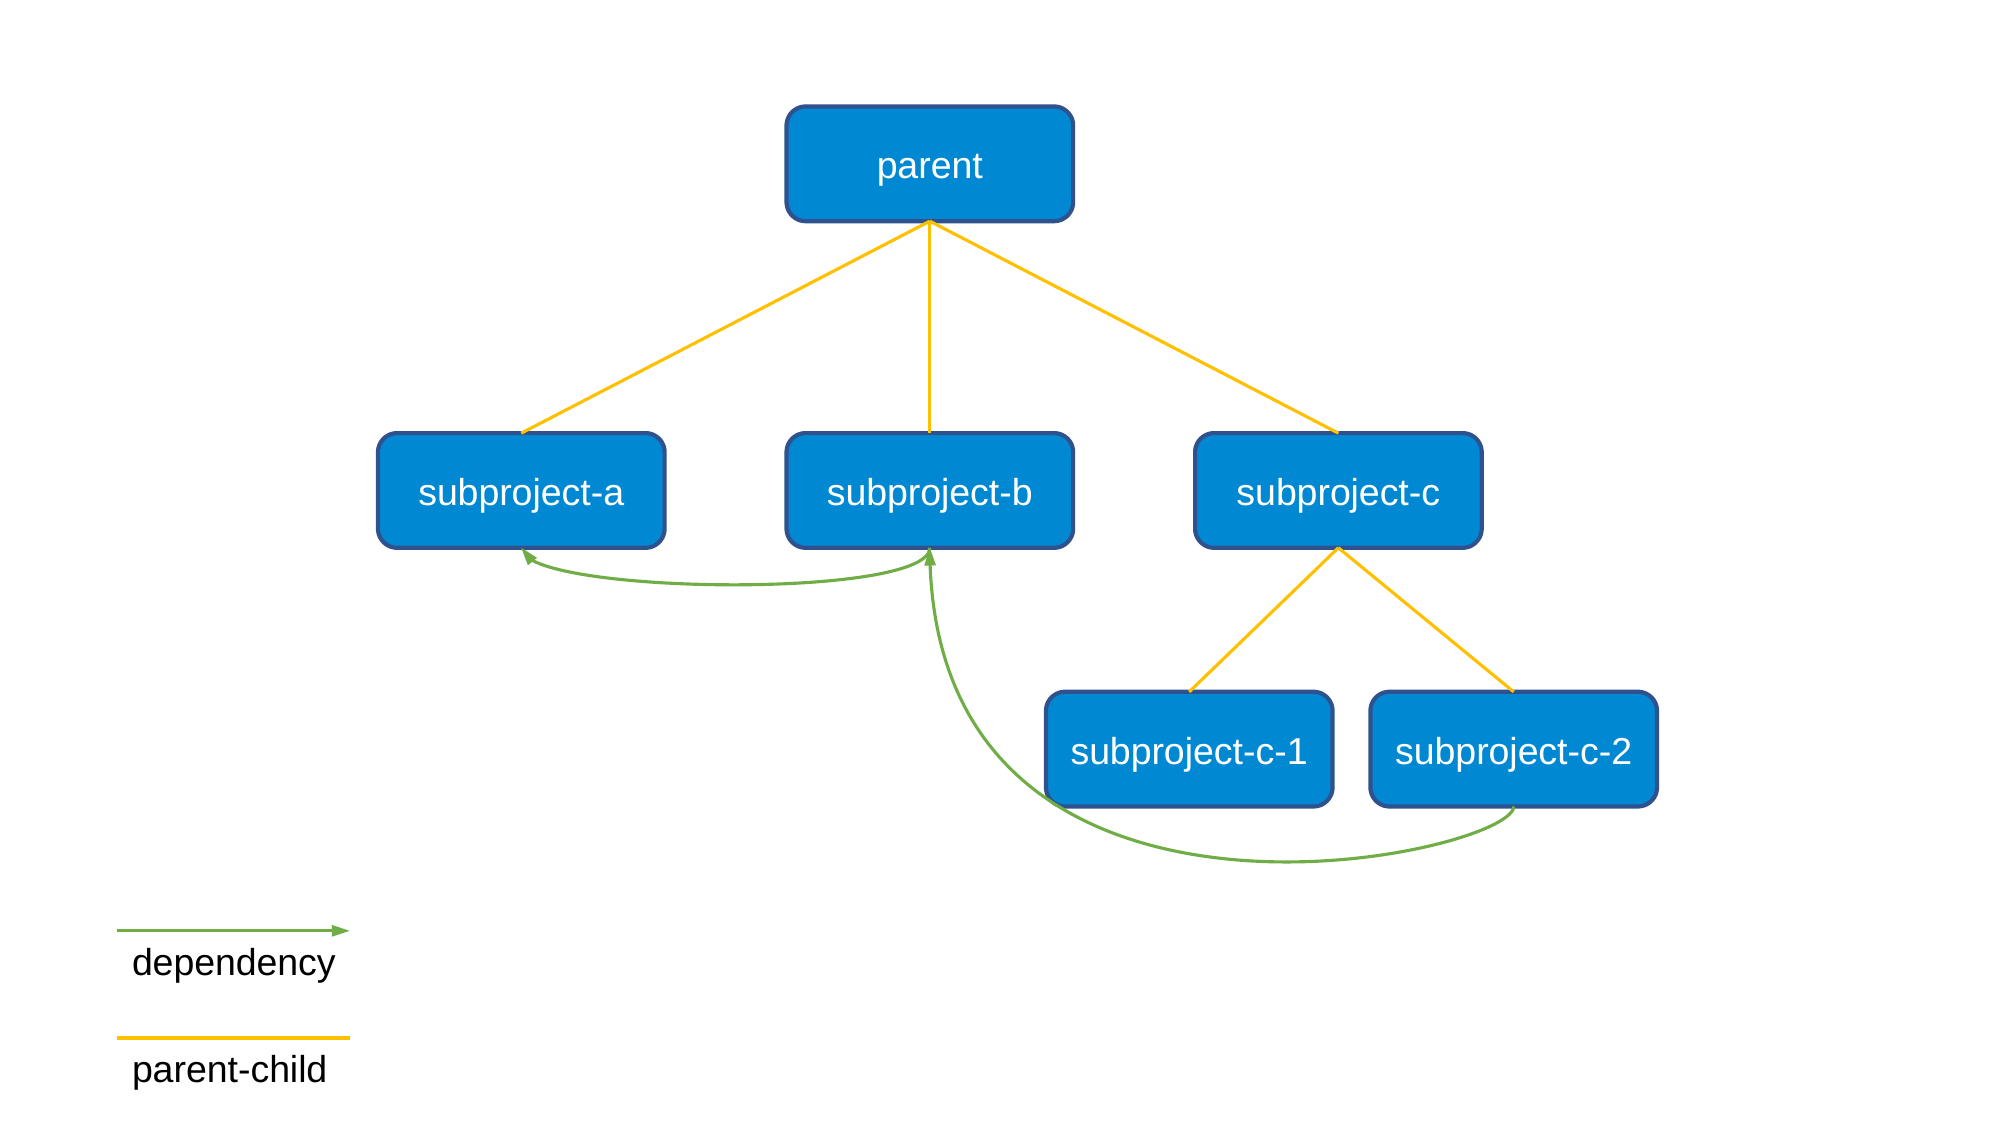

parent
subproject-a
subproject-b
subproject-c
subproject-c-1
subproject-c-2
dependency
parent-child